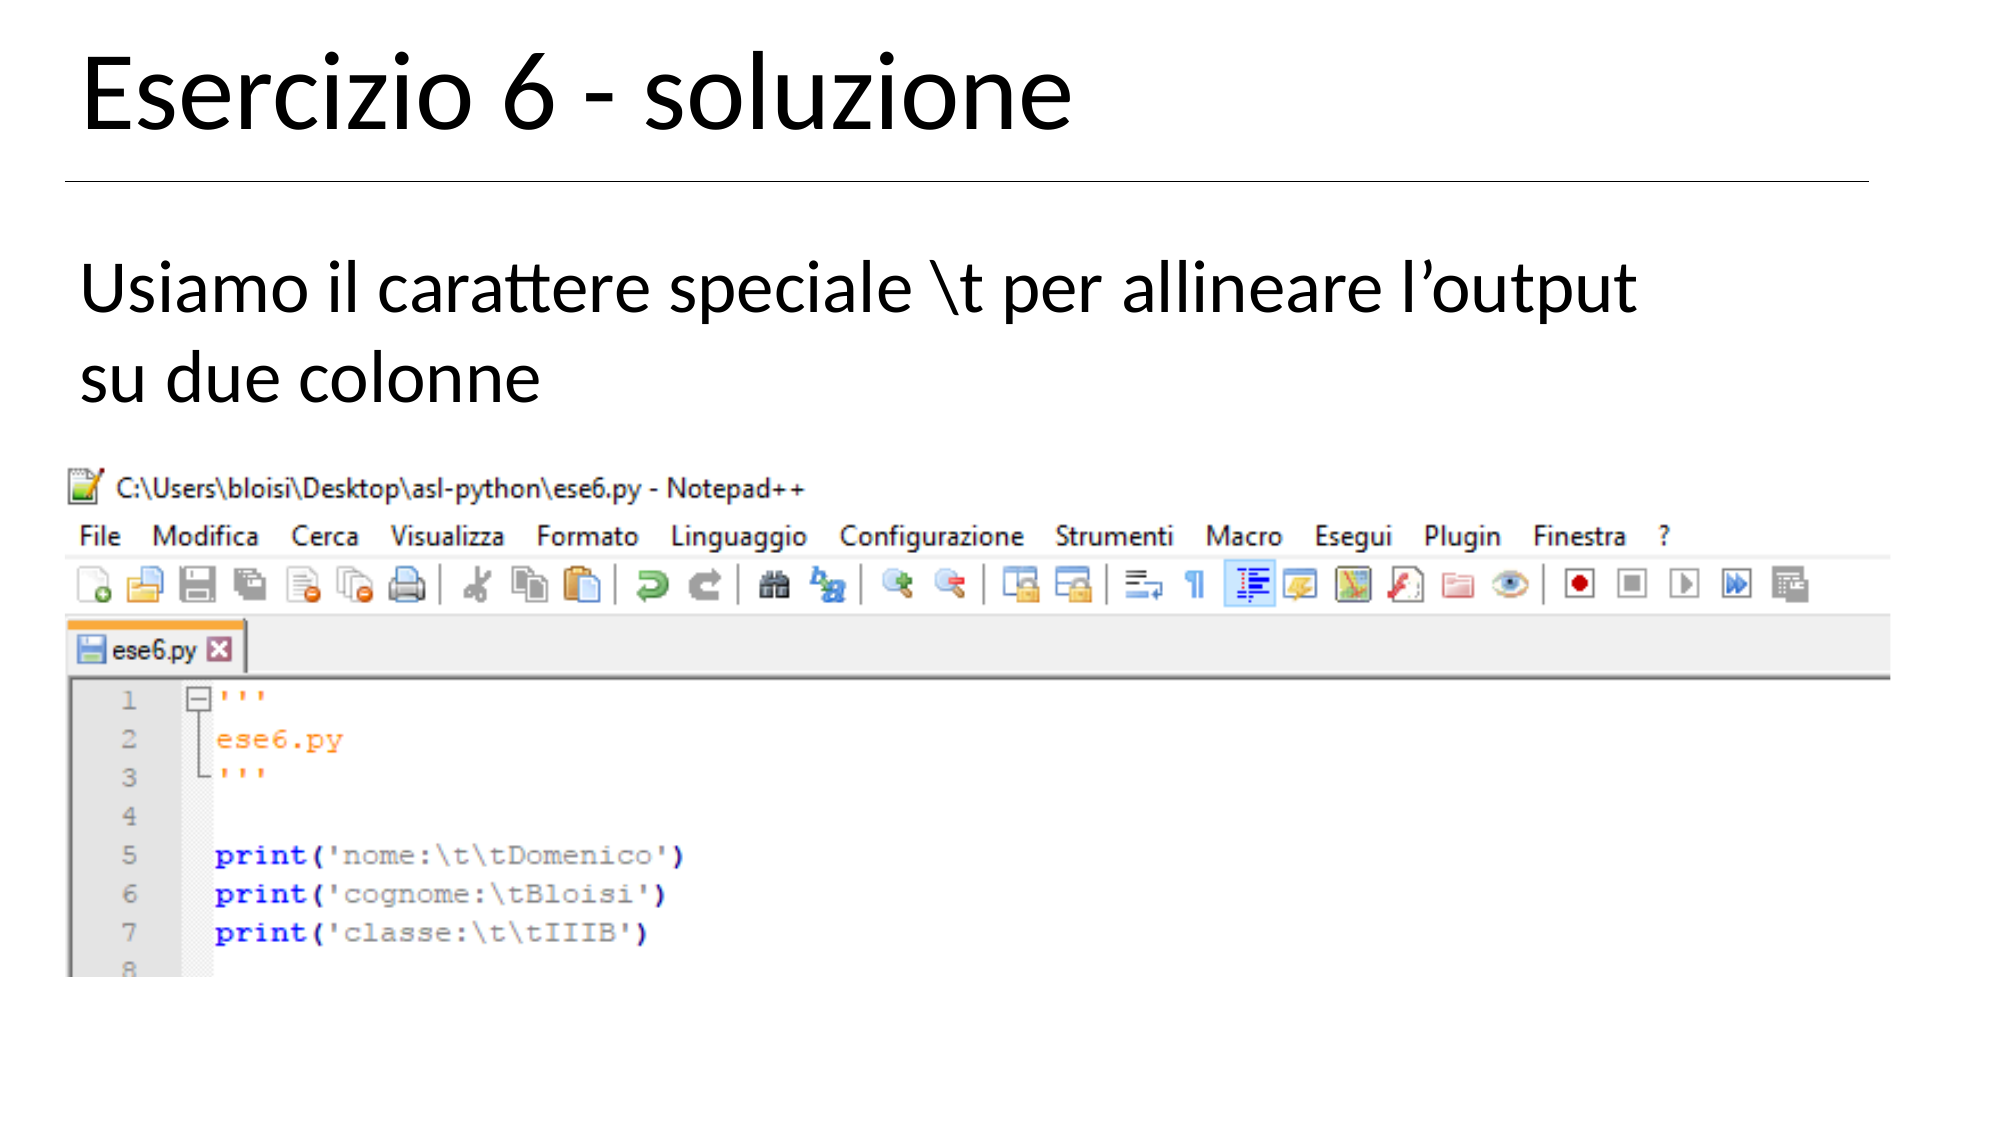

Esercizio 6 - soluzione
Usiamo il carattere speciale \t per allineare l’output
su due colonne